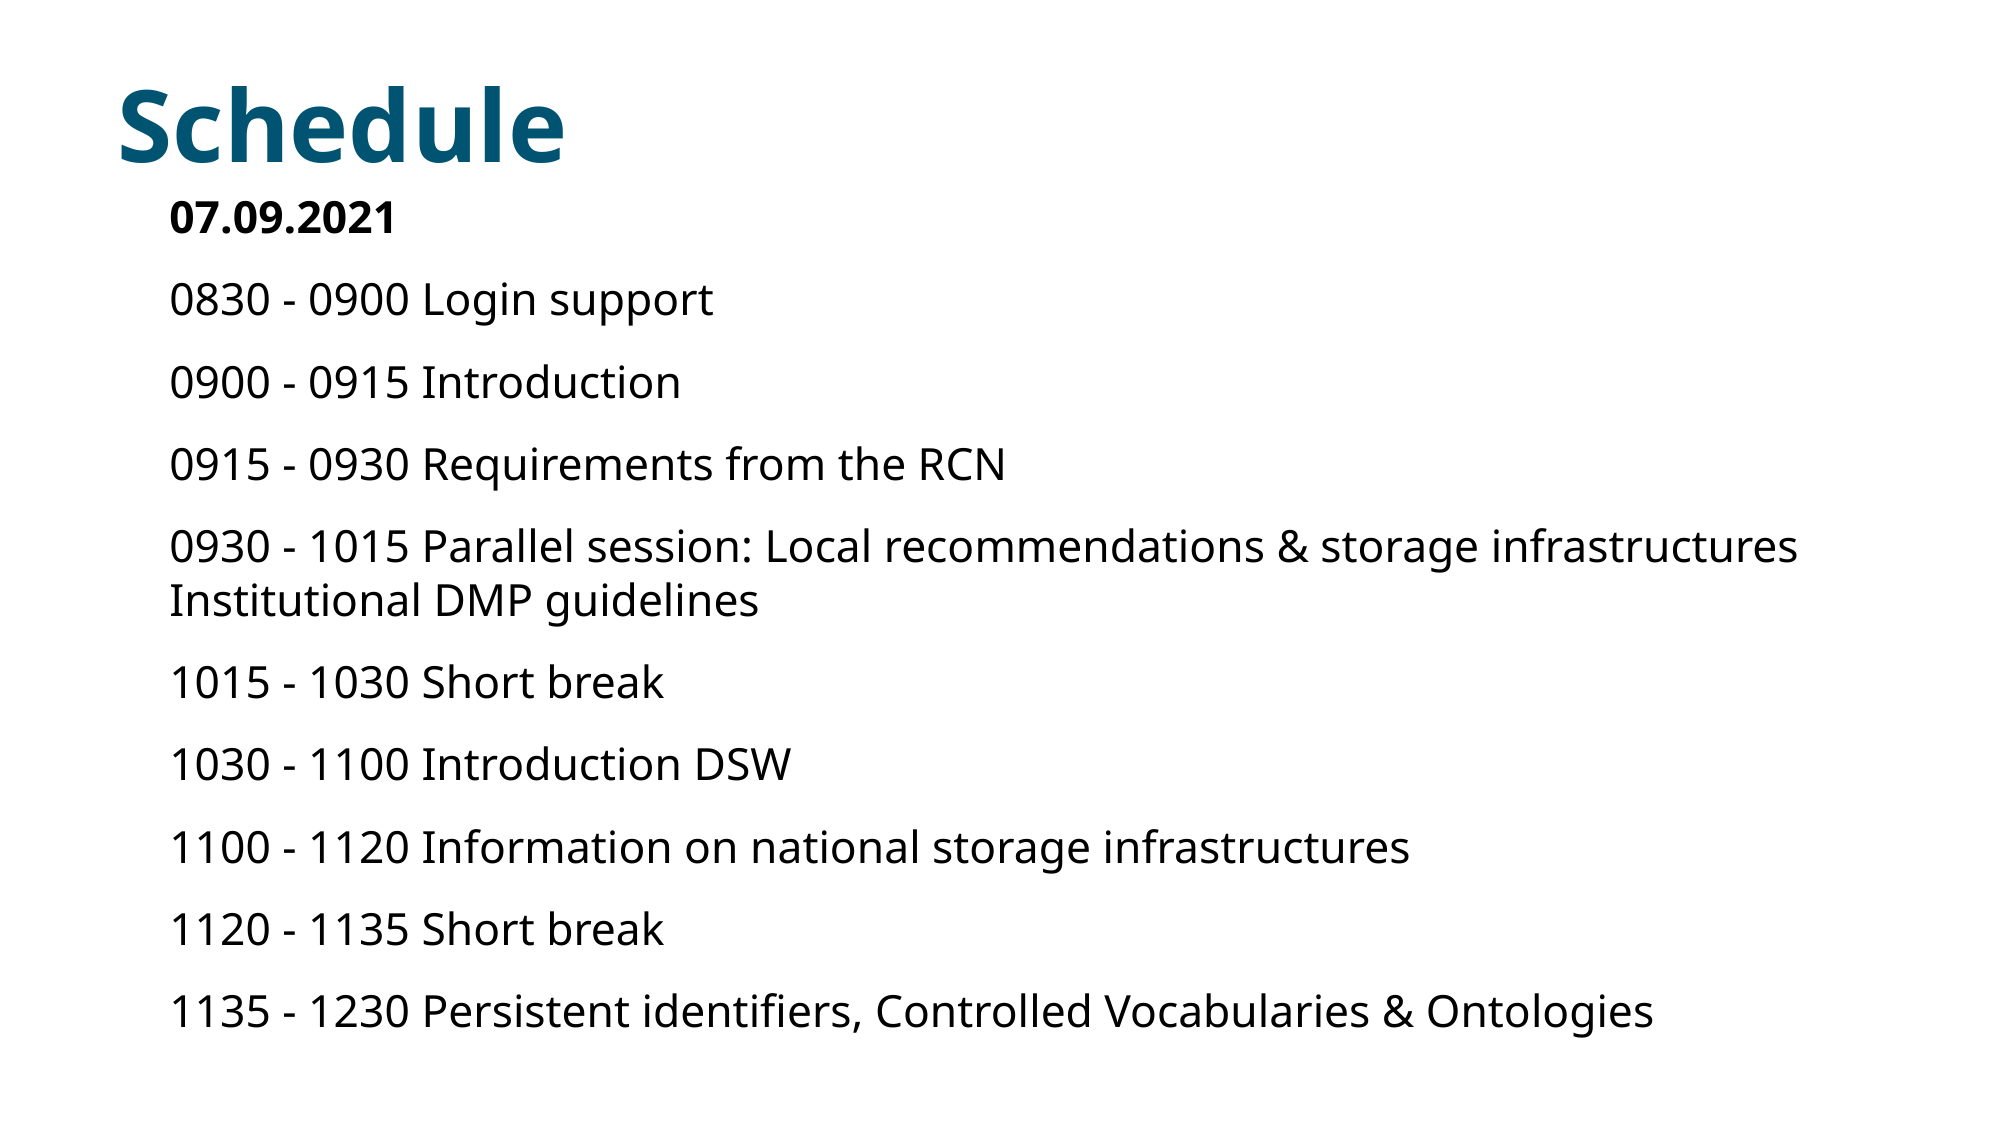

Schedule
# 07.09.2021
0830 - 0900 Login support
0900 - 0915 Introduction
0915 - 0930 Requirements from the RCN
0930 - 1015 Parallel session: Local recommendations & storage infrastructures Institutional DMP guidelines
1015 - 1030 Short break
1030 - 1100 Introduction DSW
1100 - 1120 Information on national storage infrastructures
1120 - 1135 Short break
1135 - 1230 Persistent identifiers, Controlled Vocabularies & Ontologies